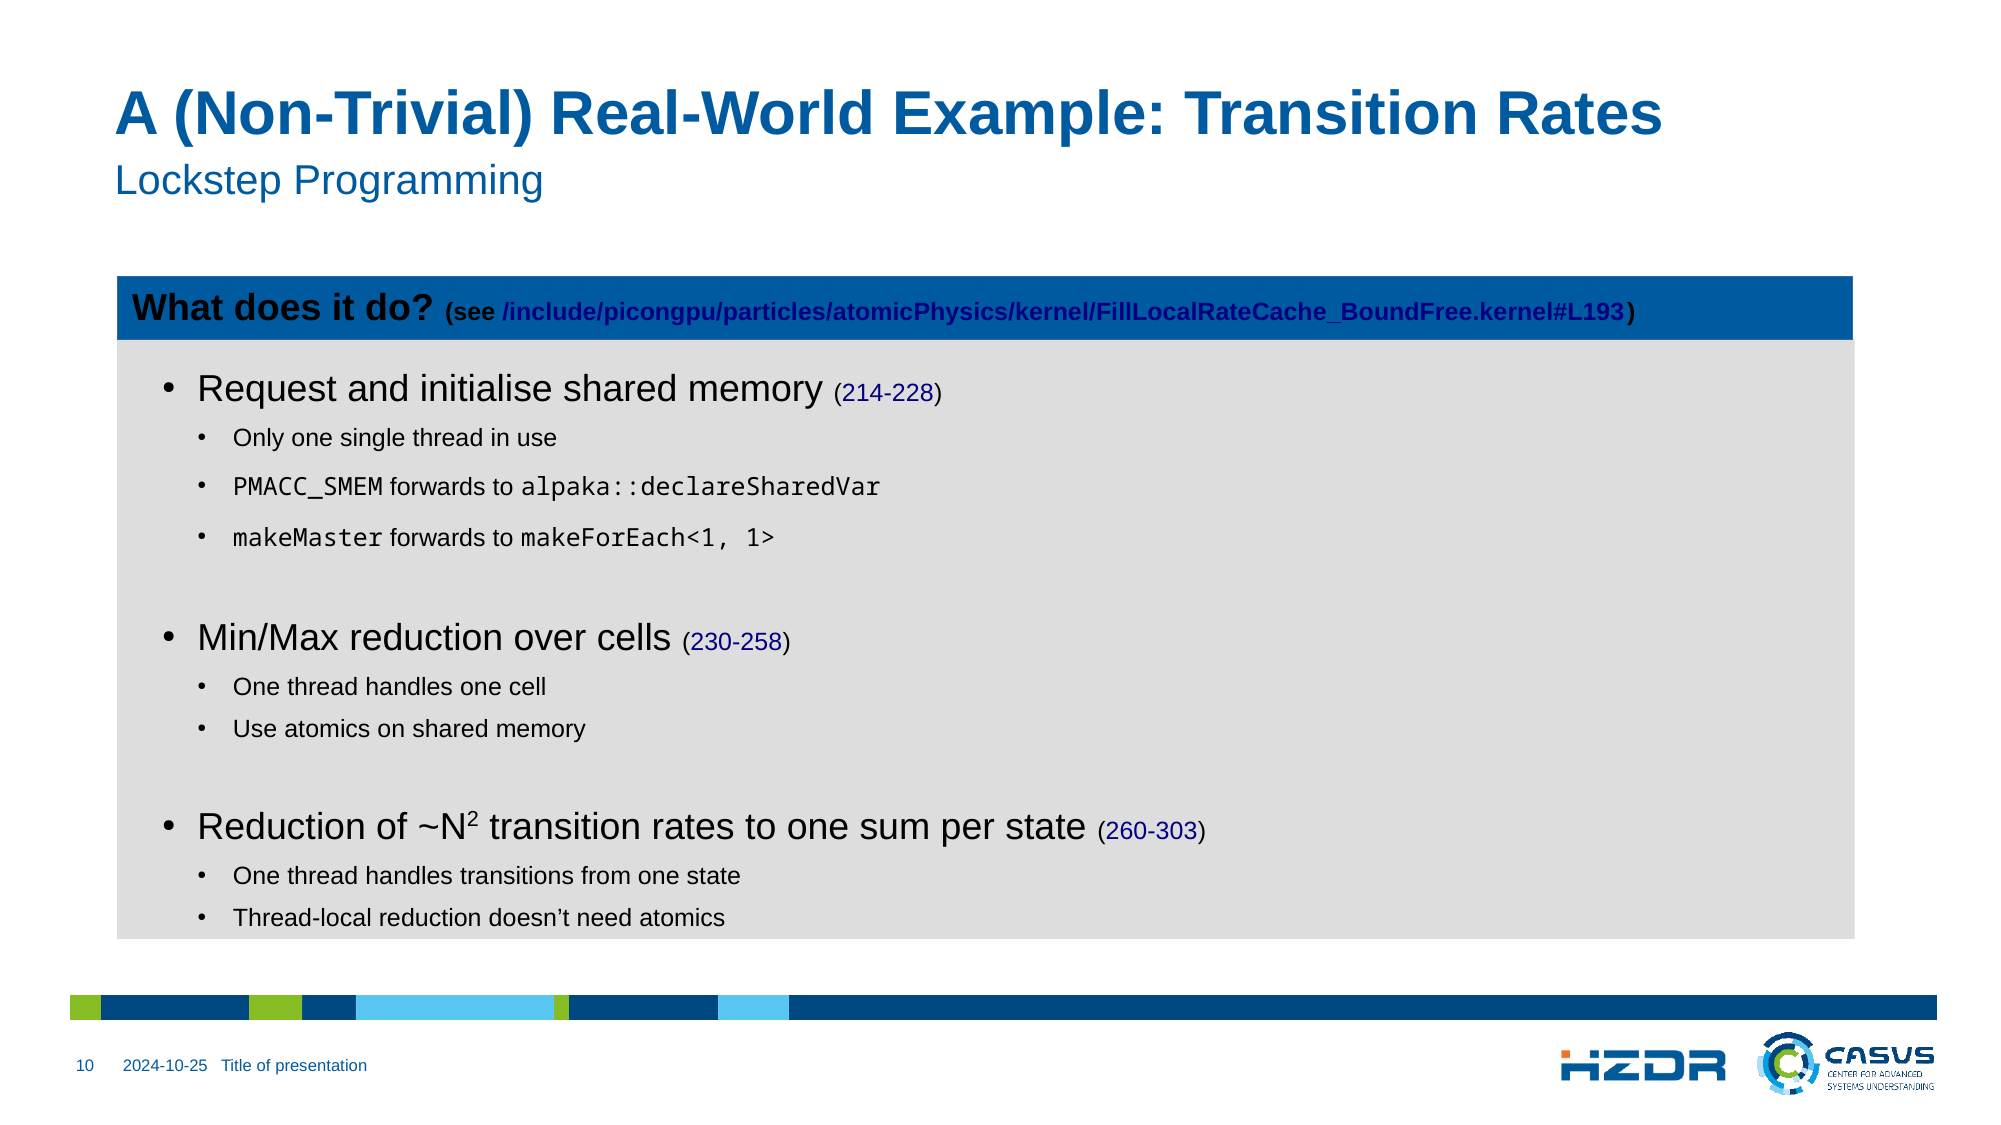

# A (Non-Trivial) Real-World Example: Transition Rates
Lockstep Programming
What does it do? (see /include/picongpu/particles/atomicPhysics/kernel/FillLocalRateCache_BoundFree.kernel#L193)
Request and initialise shared memory (214-228)
Only one single thread in use
PMACC_SMEM forwards to alpaka::declareSharedVar
makeMaster forwards to makeForEach<1, 1>
Min/Max reduction over cells (230-258)
One thread handles one cell
Use atomics on shared memory
Reduction of ~N2 transition rates to one sum per state (260-303)
One thread handles transitions from one state
Thread-local reduction doesn’t need atomics
10
2024-10-25
Title of presentation